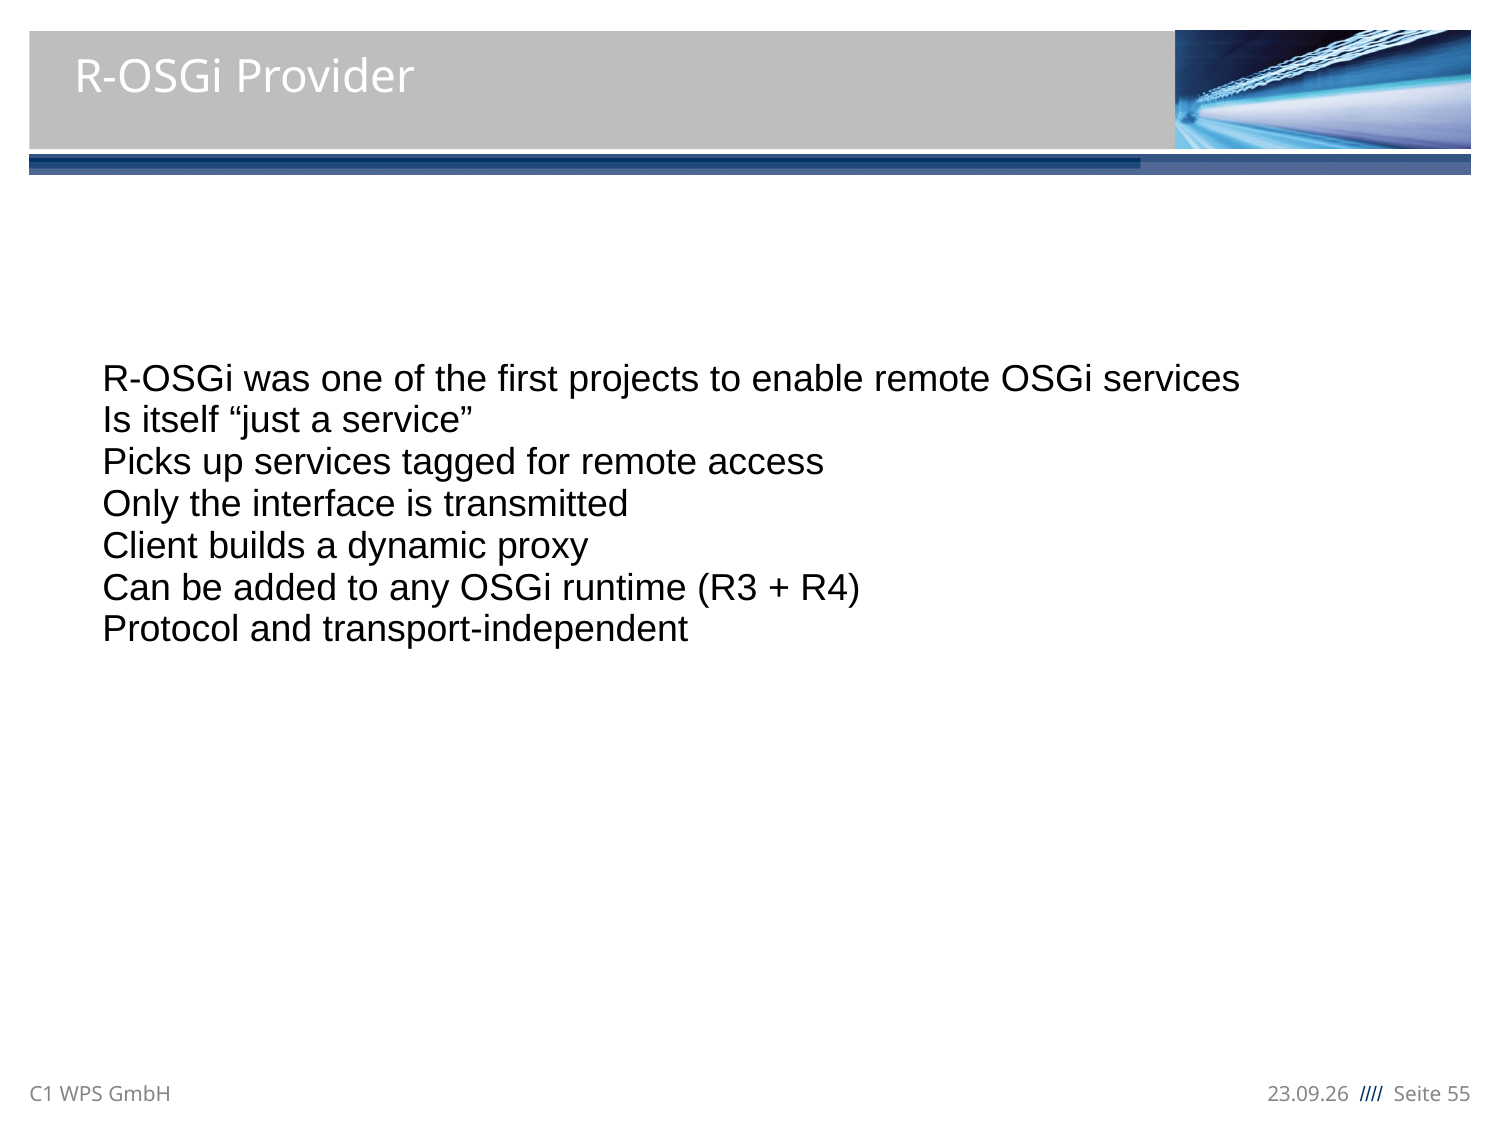

# R-OSGi Provider
R-OSGi Provider
R-OSGi was one of the first projects to enable remote OSGi services
Is itself “just a service”
Picks up services tagged for remote access
Only the interface is transmitted
Client builds a dynamic proxy
Can be added to any OSGi runtime (R3 + R4)
Protocol and transport-independent